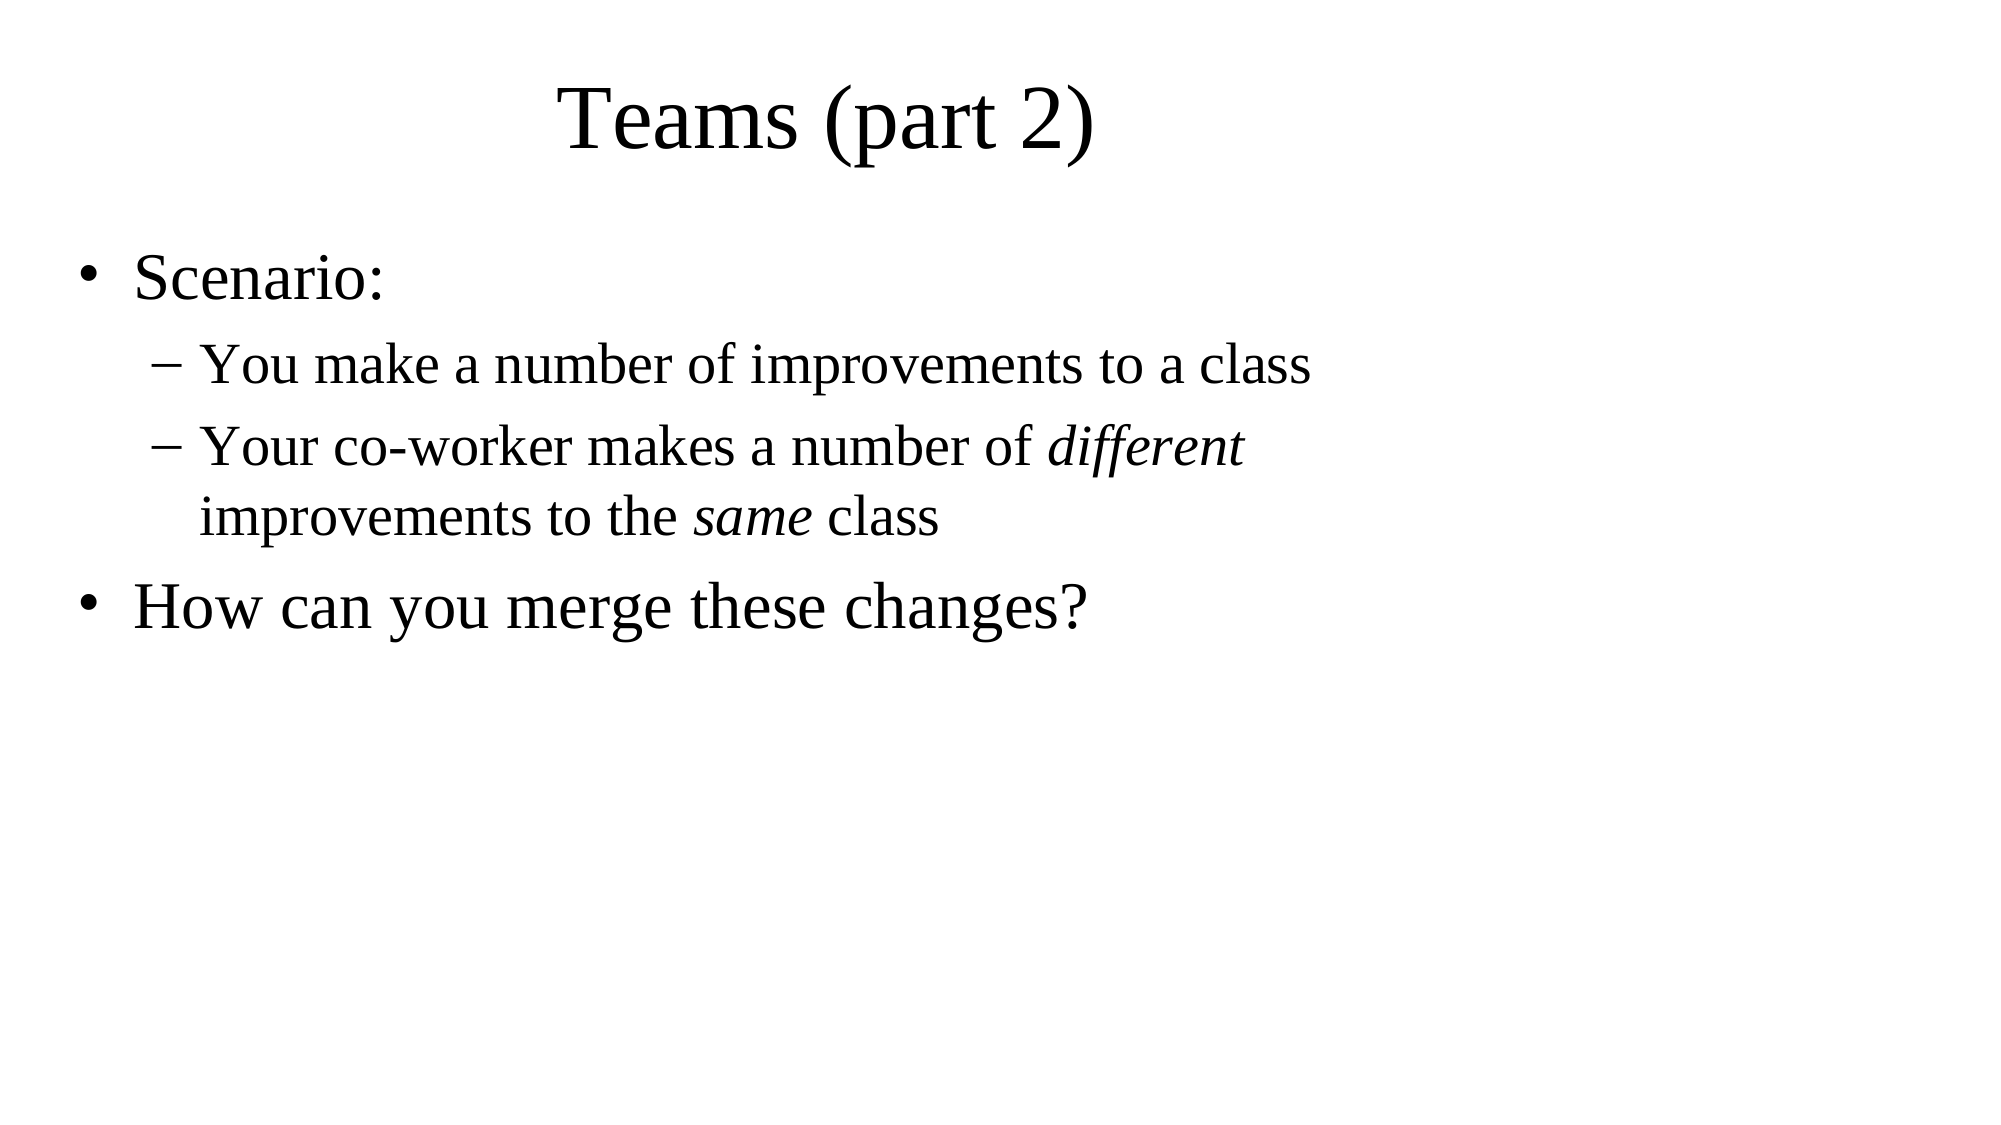

# Teams (part 2)
Scenario:
You make a number of improvements to a class
Your co-worker makes a number of different improvements to the same class
How can you merge these changes?